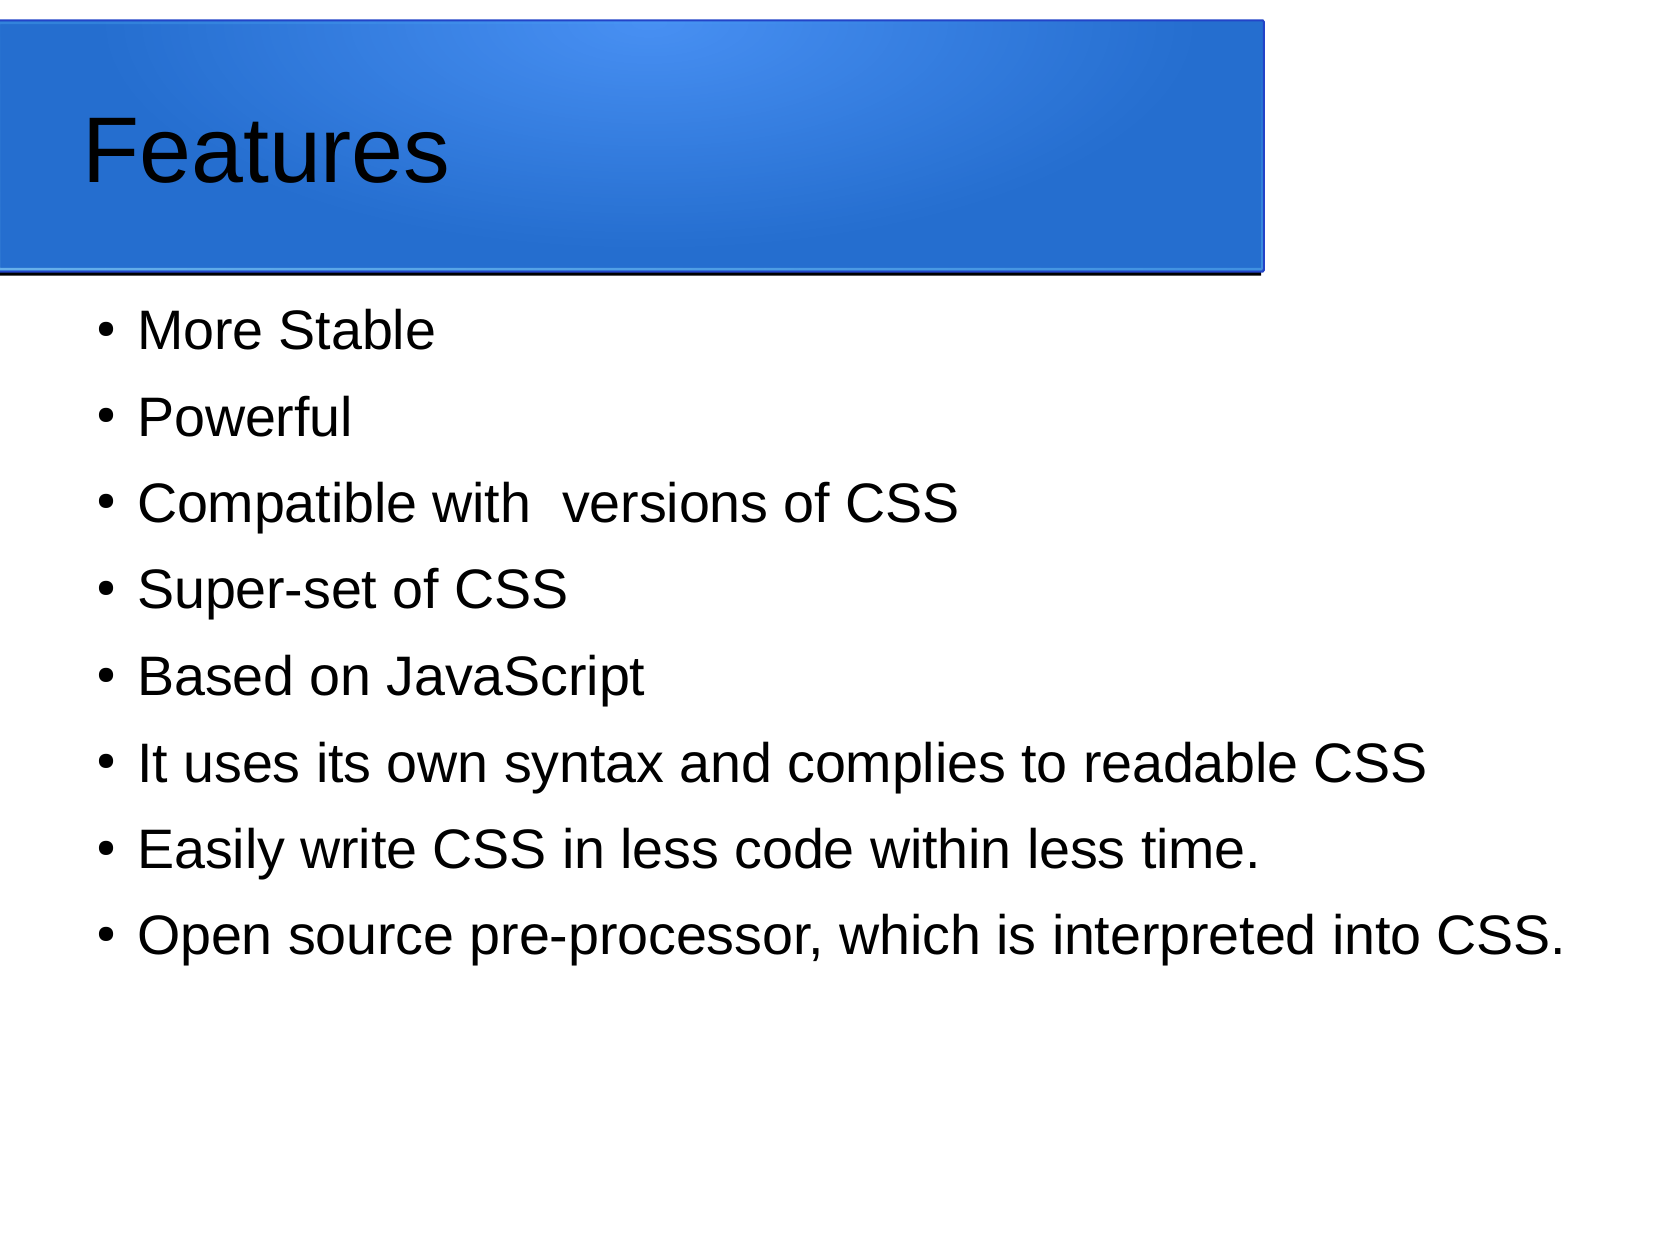

# Features
More Stable
Powerful
Compatible with versions of CSS
Super-set of CSS
Based on JavaScript
It uses its own syntax and complies to readable CSS
Easily write CSS in less code within less time.
Open source pre-processor, which is interpreted into CSS.